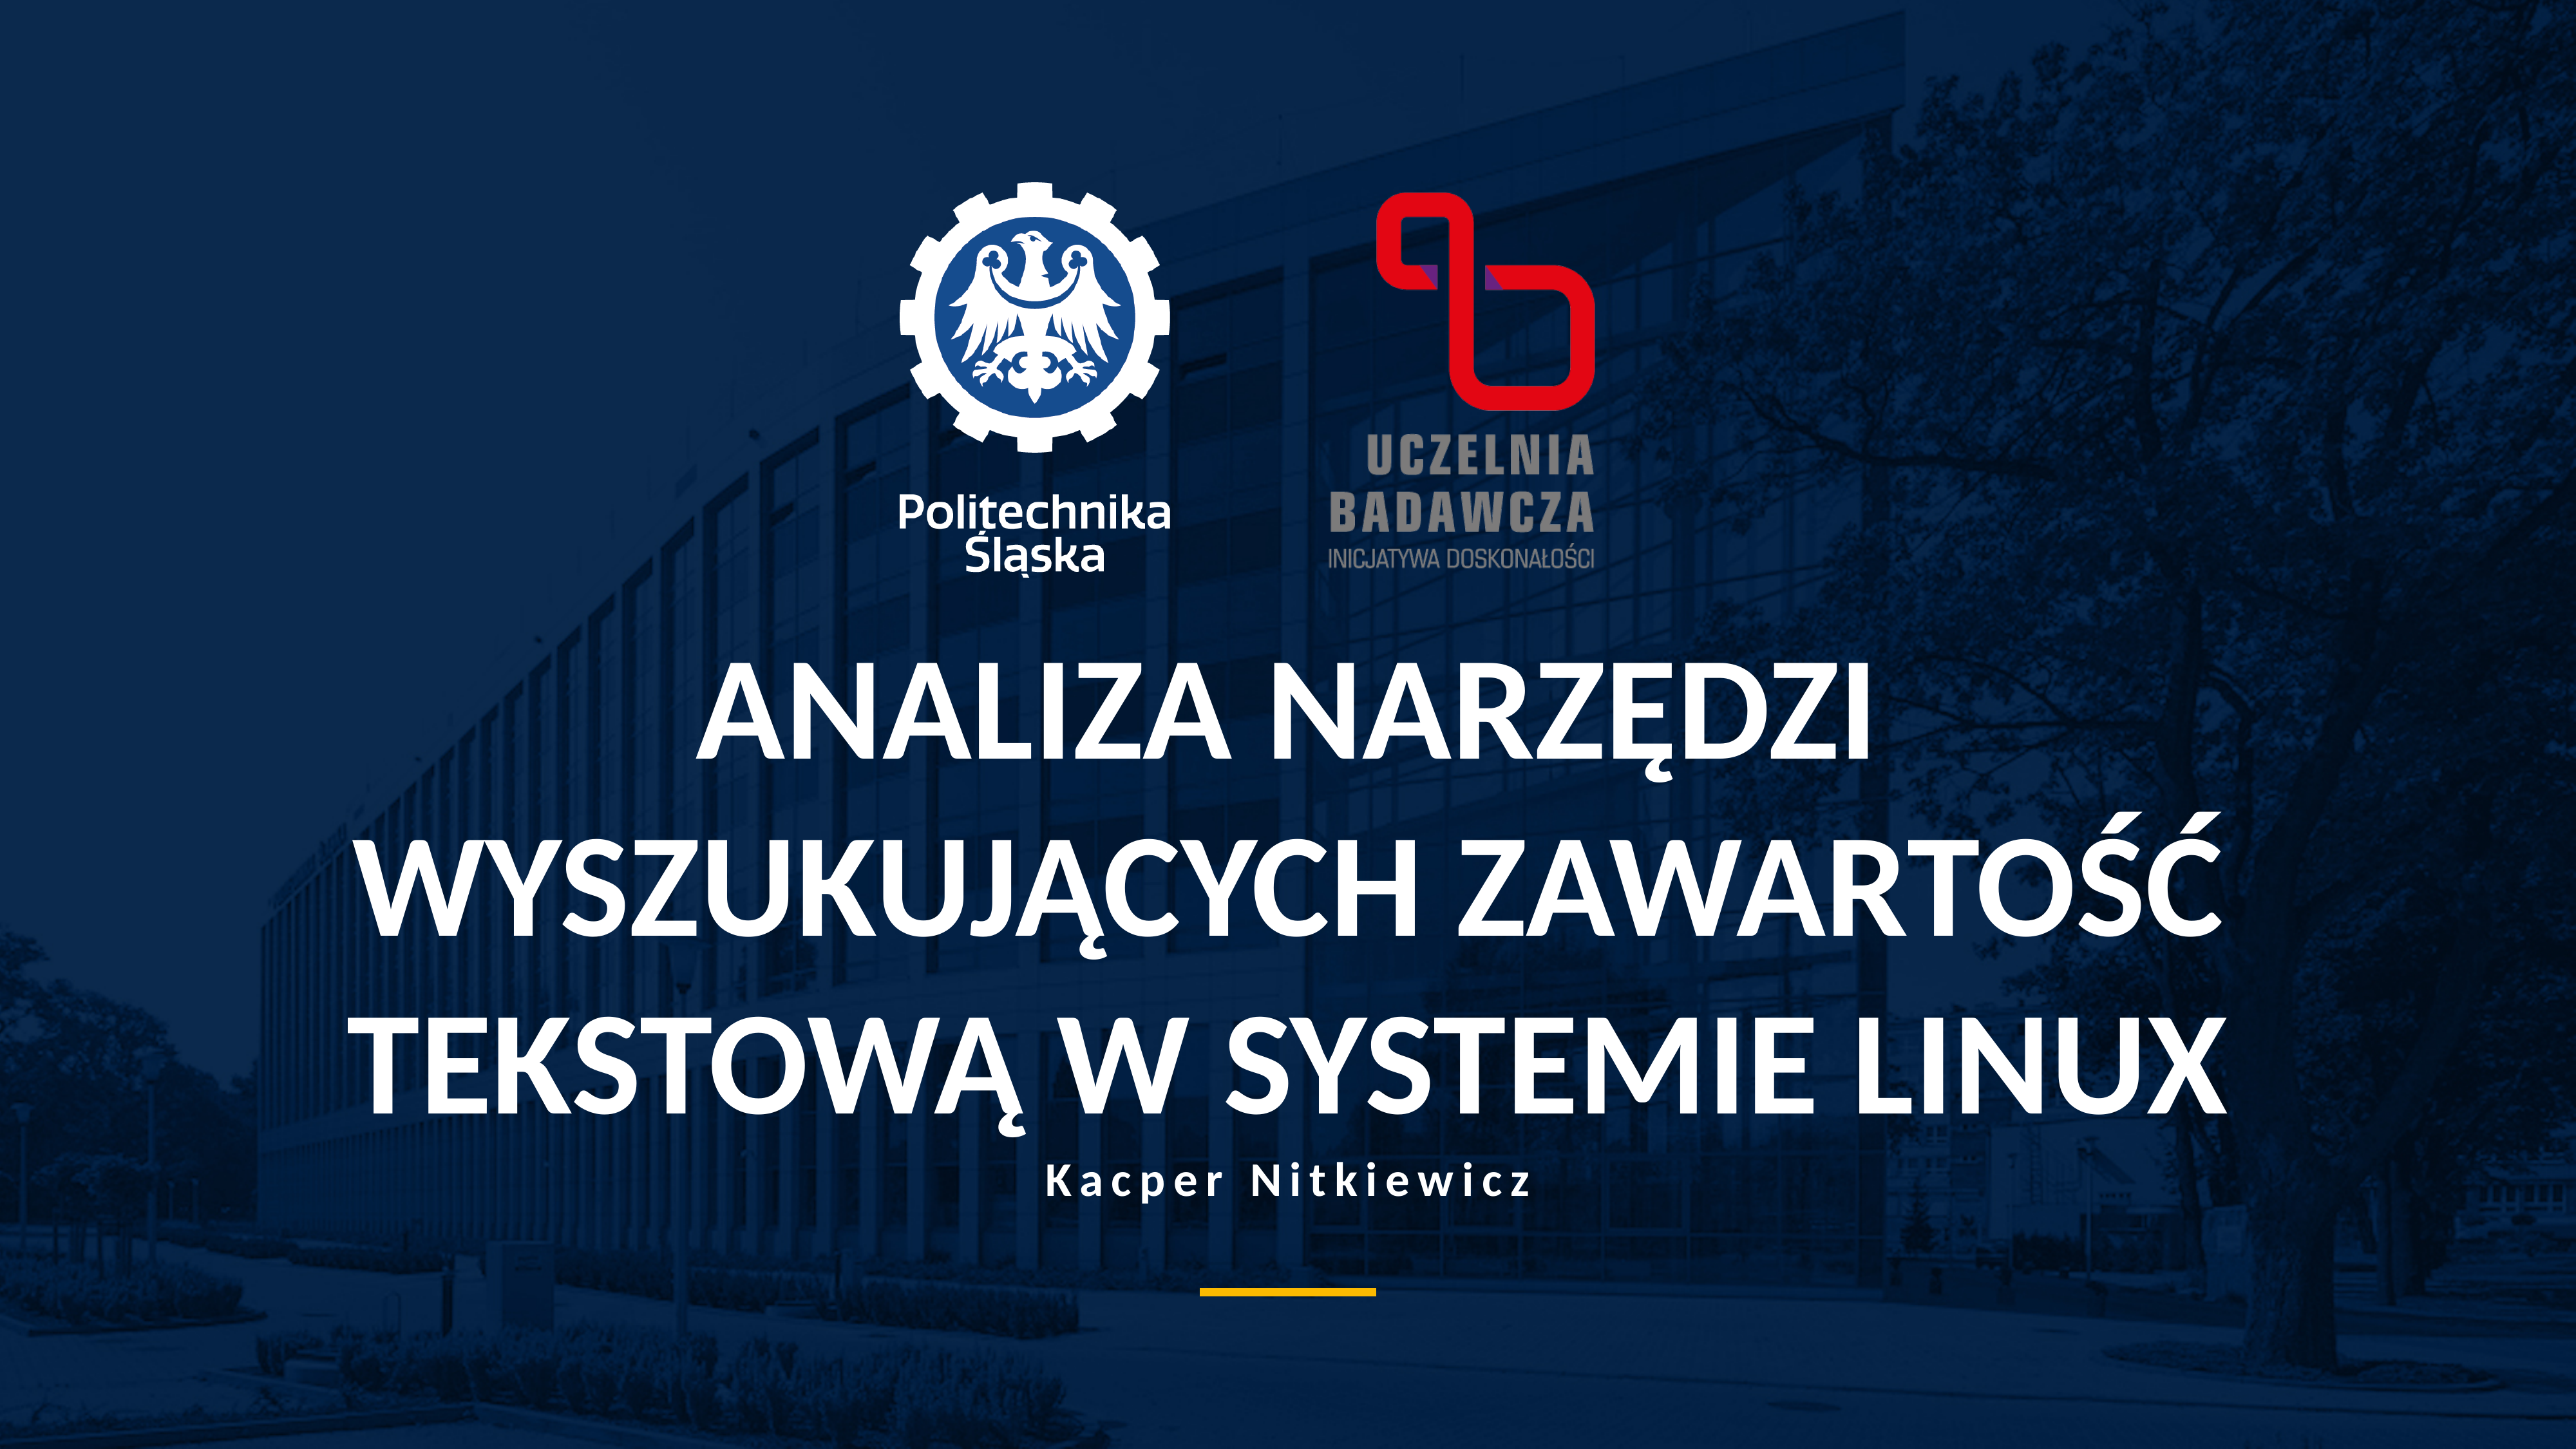

Analiza narzędzi wyszukujących zawartość tekstową w systemie Linux
Kacper Nitkiewicz